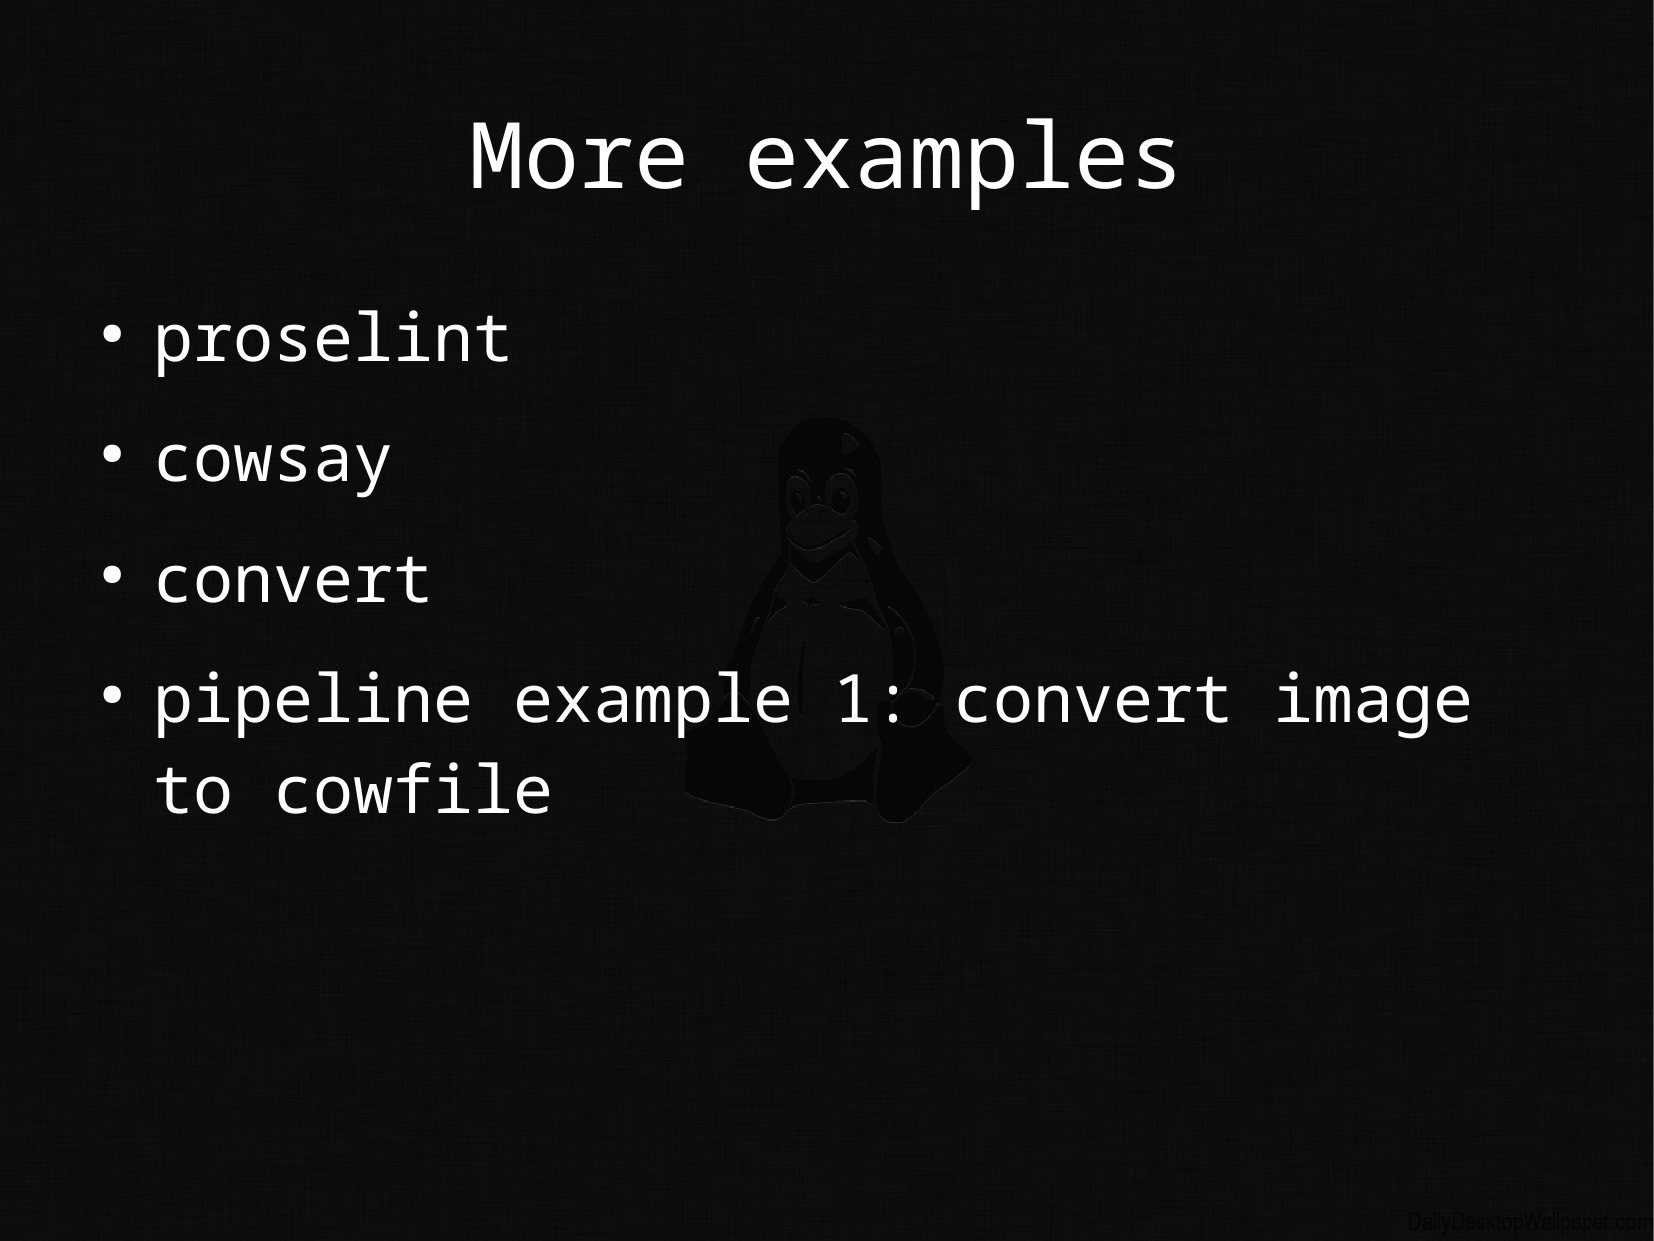

# More examples
proselint
cowsay
convert
pipeline example 1: convert image to cowfile